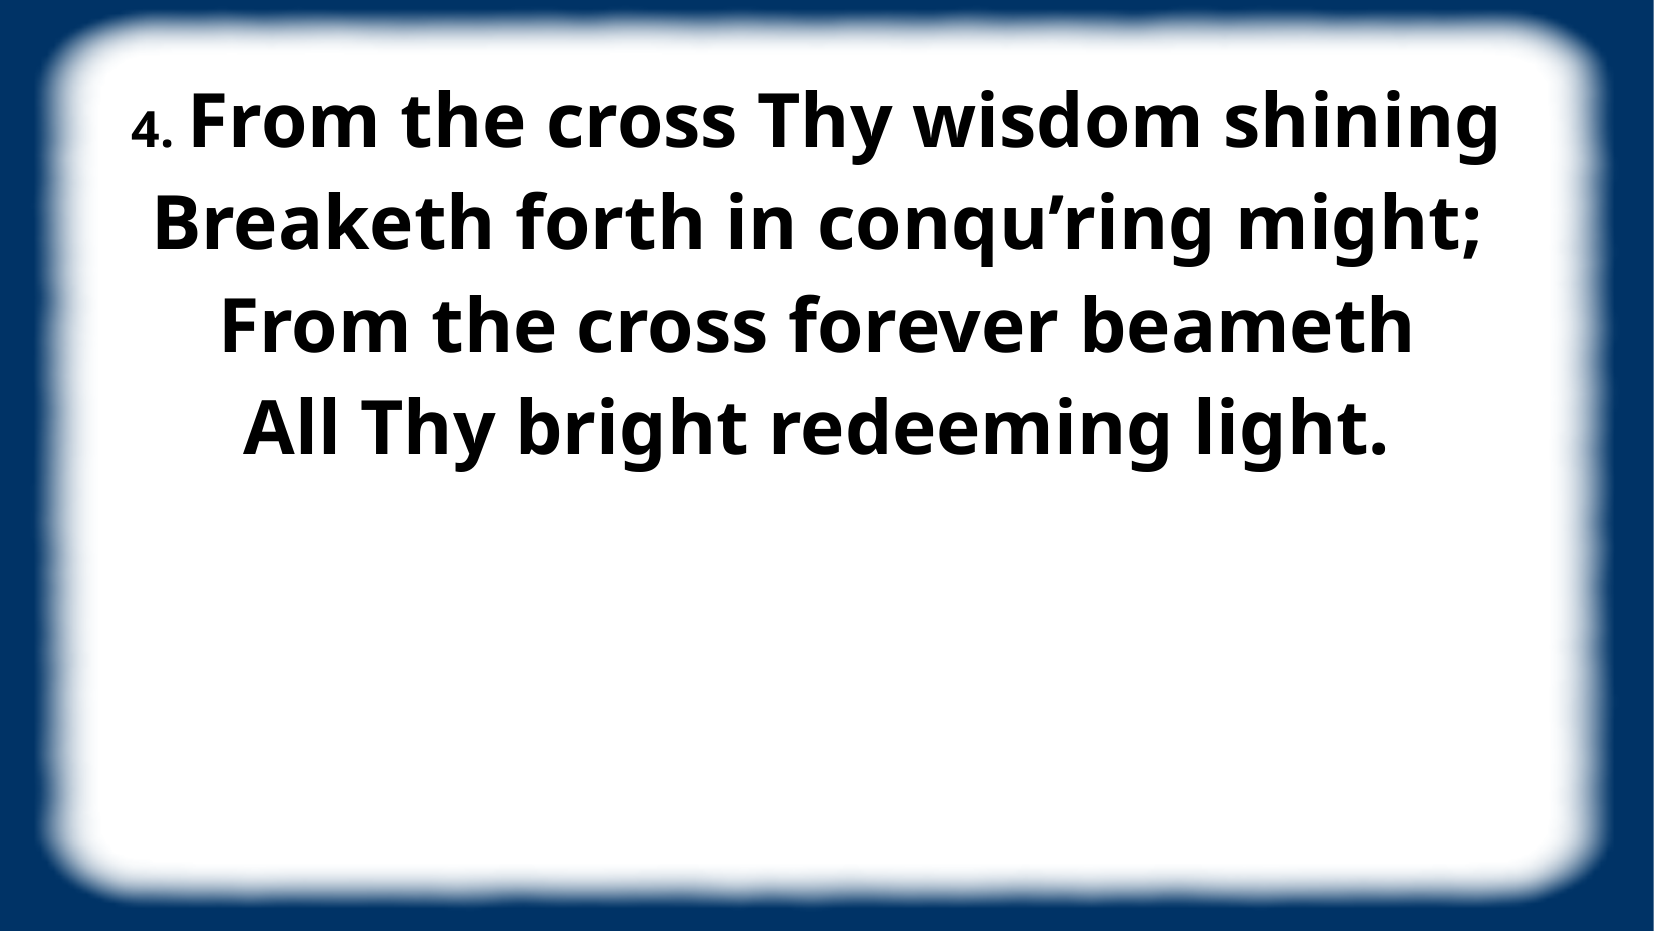

4. From the cross Thy wisdom shining
Breaketh forth in conqu’ring might;
From the cross forever beameth
All Thy bright redeeming light.